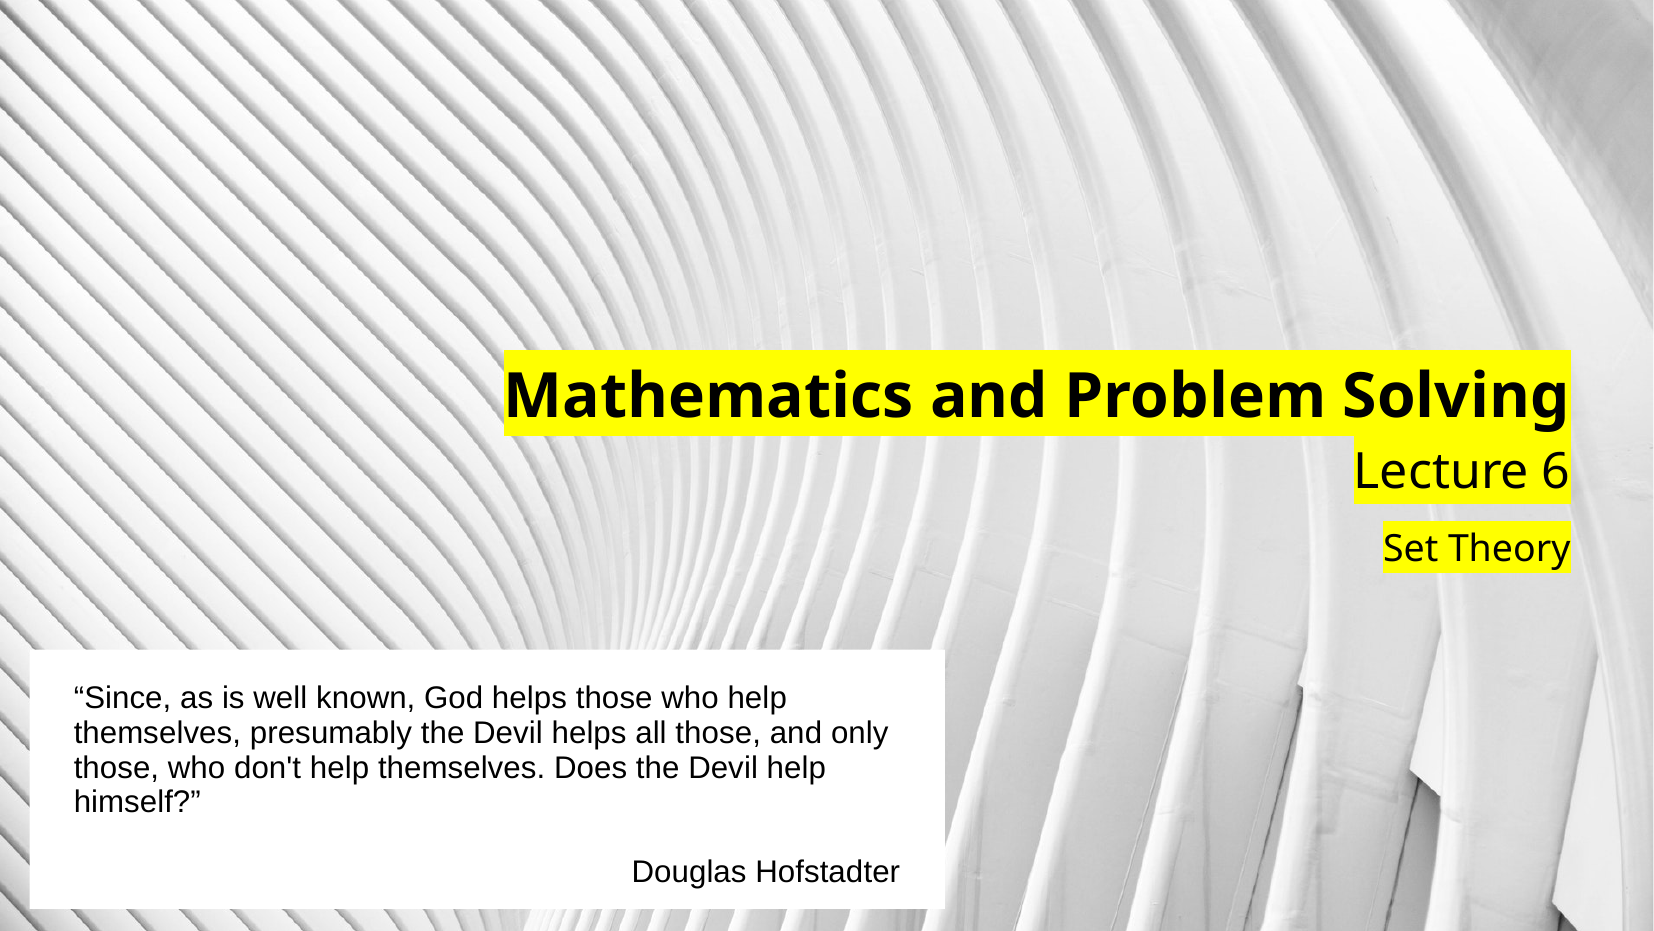

#
Mathematics and Problem Solving
Lecture 6
Set Theory
“Since, as is well known, God helps those who help themselves, presumably the Devil helps all those, and only those, who don't help themselves. Does the Devil help himself?”
Douglas Hofstadter